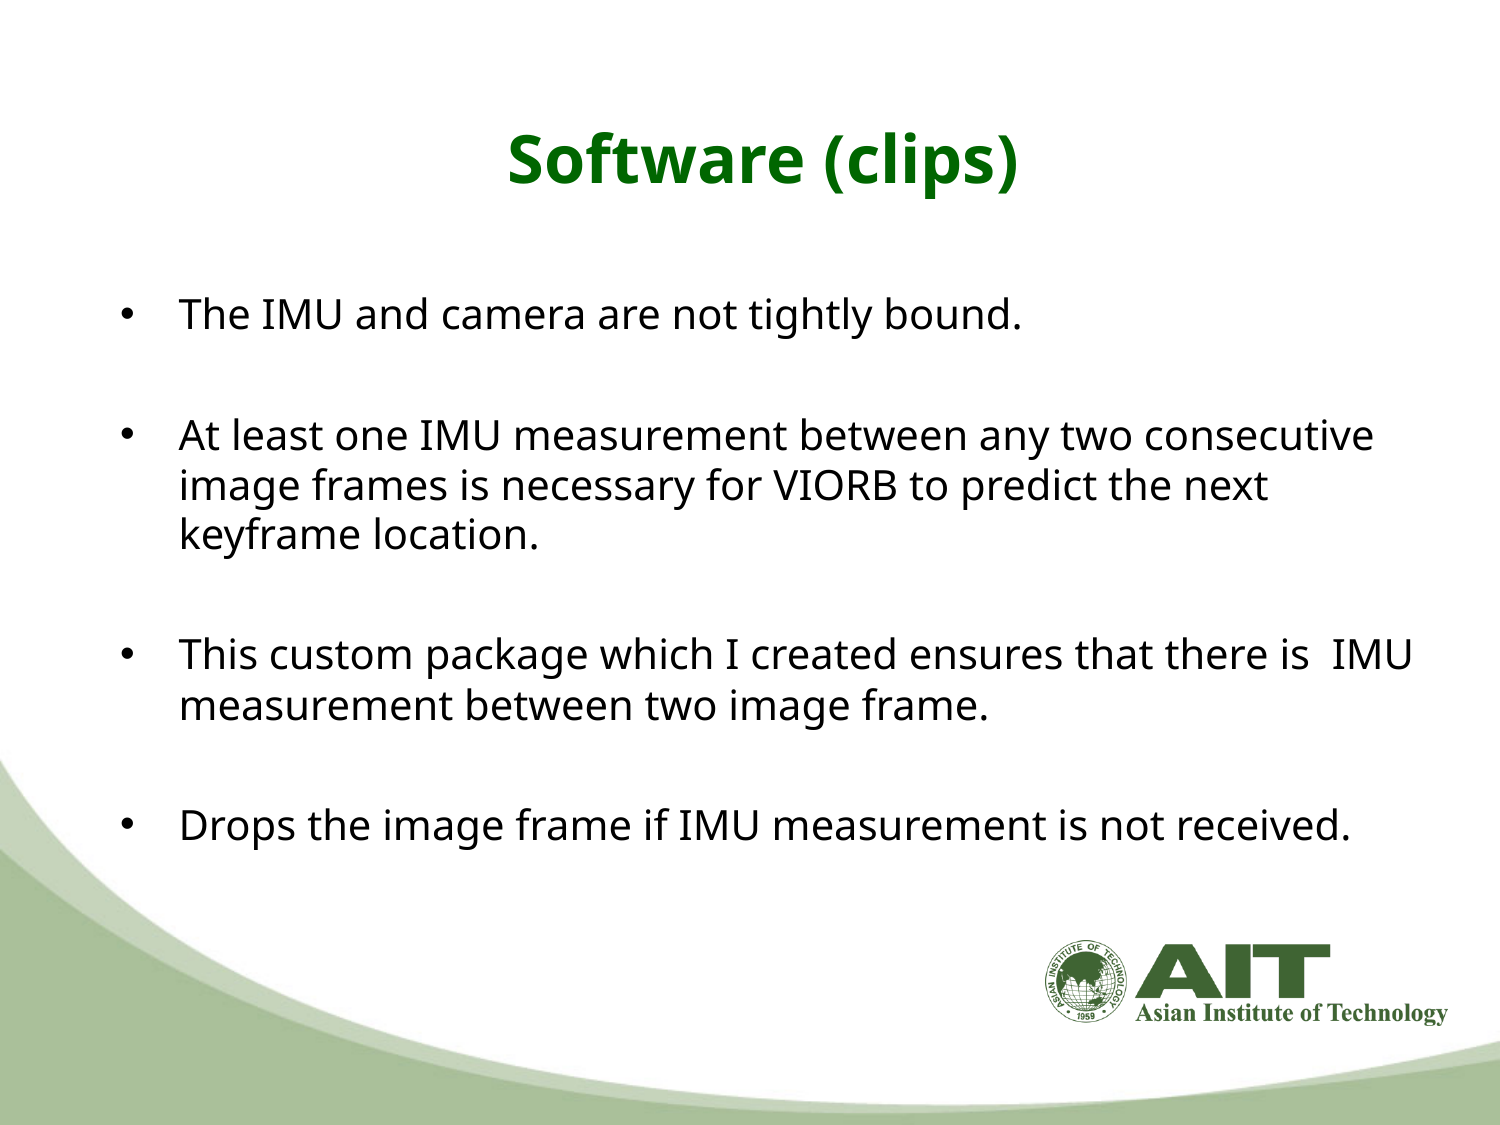

# Software (clips)
The IMU and camera are not tightly bound.
At least one IMU measurement between any two consecutive image frames is necessary for VIORB to predict the next keyframe location.
This custom package which I created ensures that there is IMU measurement between two image frame.
Drops the image frame if IMU measurement is not received.